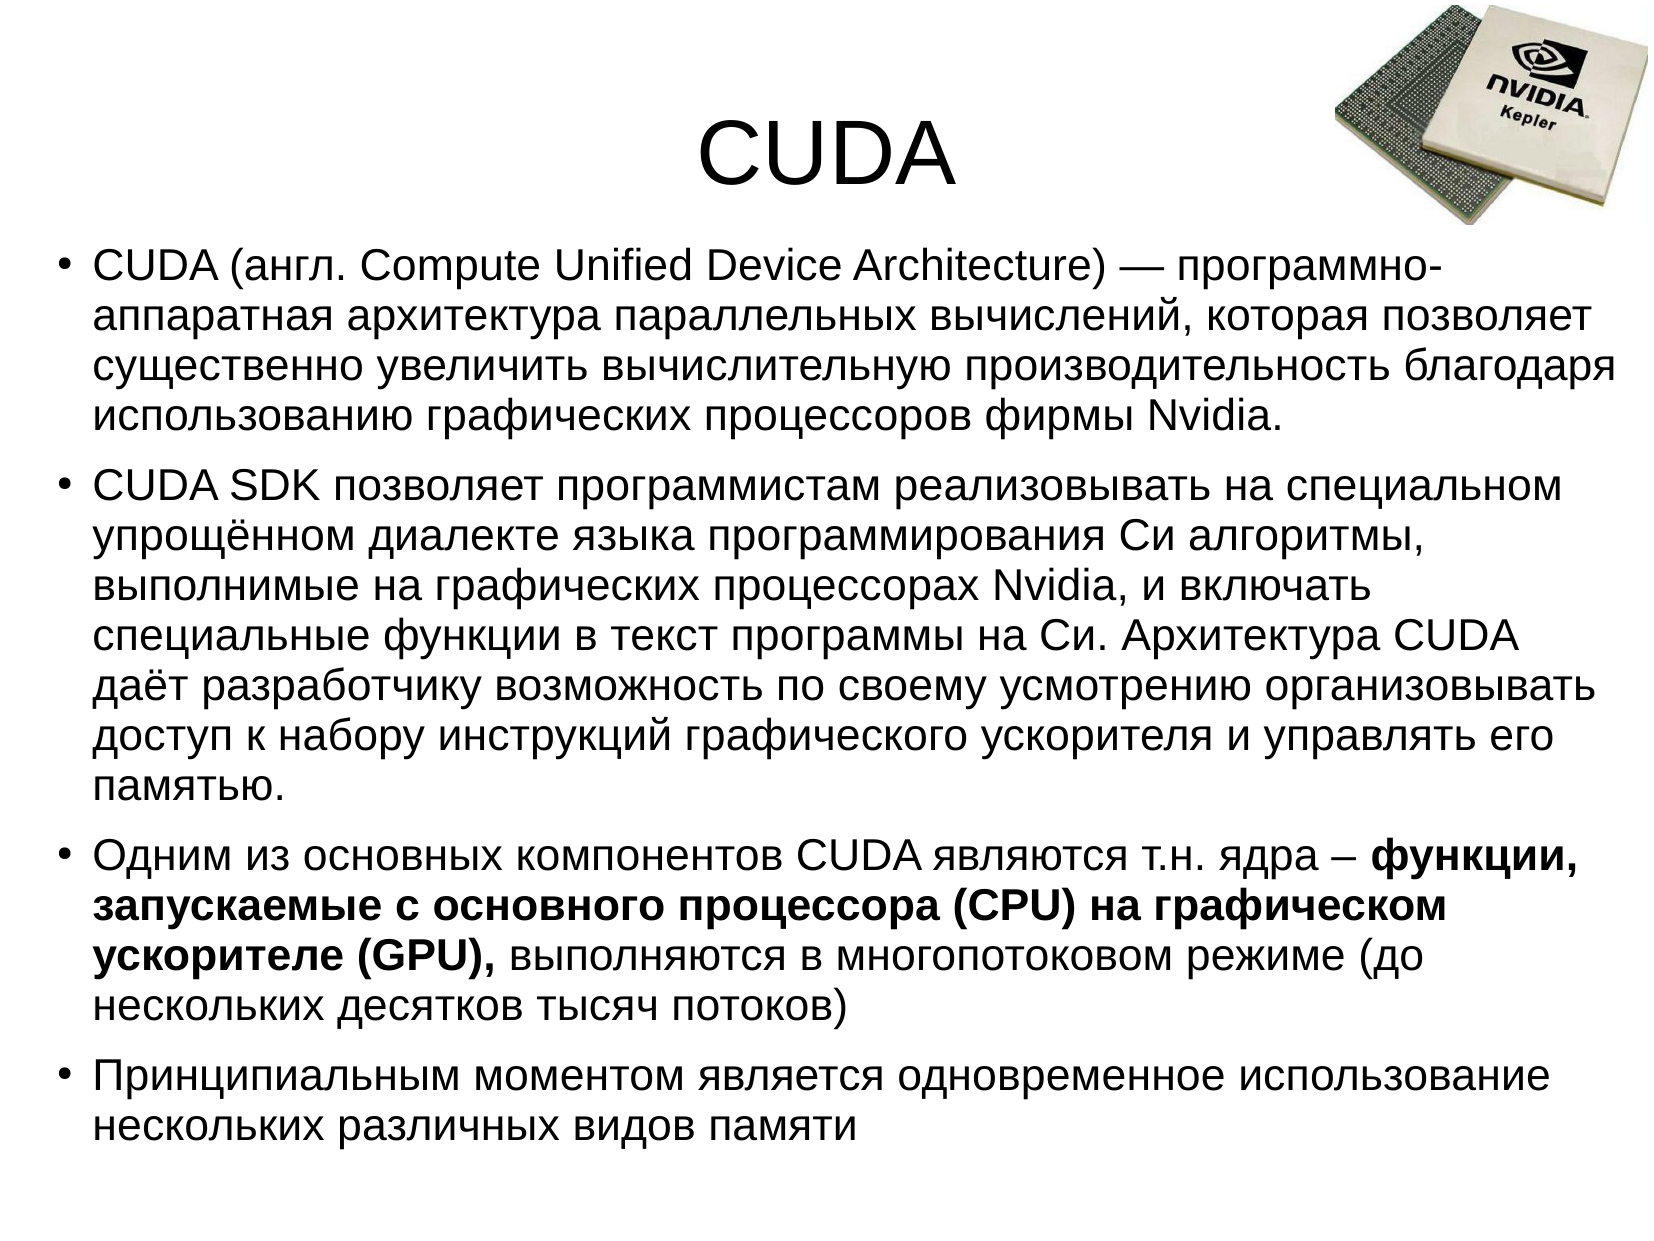

# CUDA
CUDA (англ. Compute Unified Device Architecture) — программно-аппаратная архитектура параллельных вычислений, которая позволяет существенно увеличить вычислительную производительность благодаря использованию графических процессоров фирмы Nvidia.
CUDA SDK позволяет программистам реализовывать на специальном упрощённом диалекте языка программирования Си алгоритмы, выполнимые на графических процессорах Nvidia, и включать специальные функции в текст программы на Си. Архитектура CUDA даёт разработчику возможность по своему усмотрению организовывать доступ к набору инструкций графического ускорителя и управлять его памятью.
Одним из основных компонентов CUDA являются т.н. ядра – функции, запускаемые с основного процессора (CPU) на графическом ускорителе (GPU), выполняются в многопотоковом режиме (до нескольких десятков тысяч потоков)
Принципиальным моментом является одновременное использование нескольких различных видов памяти